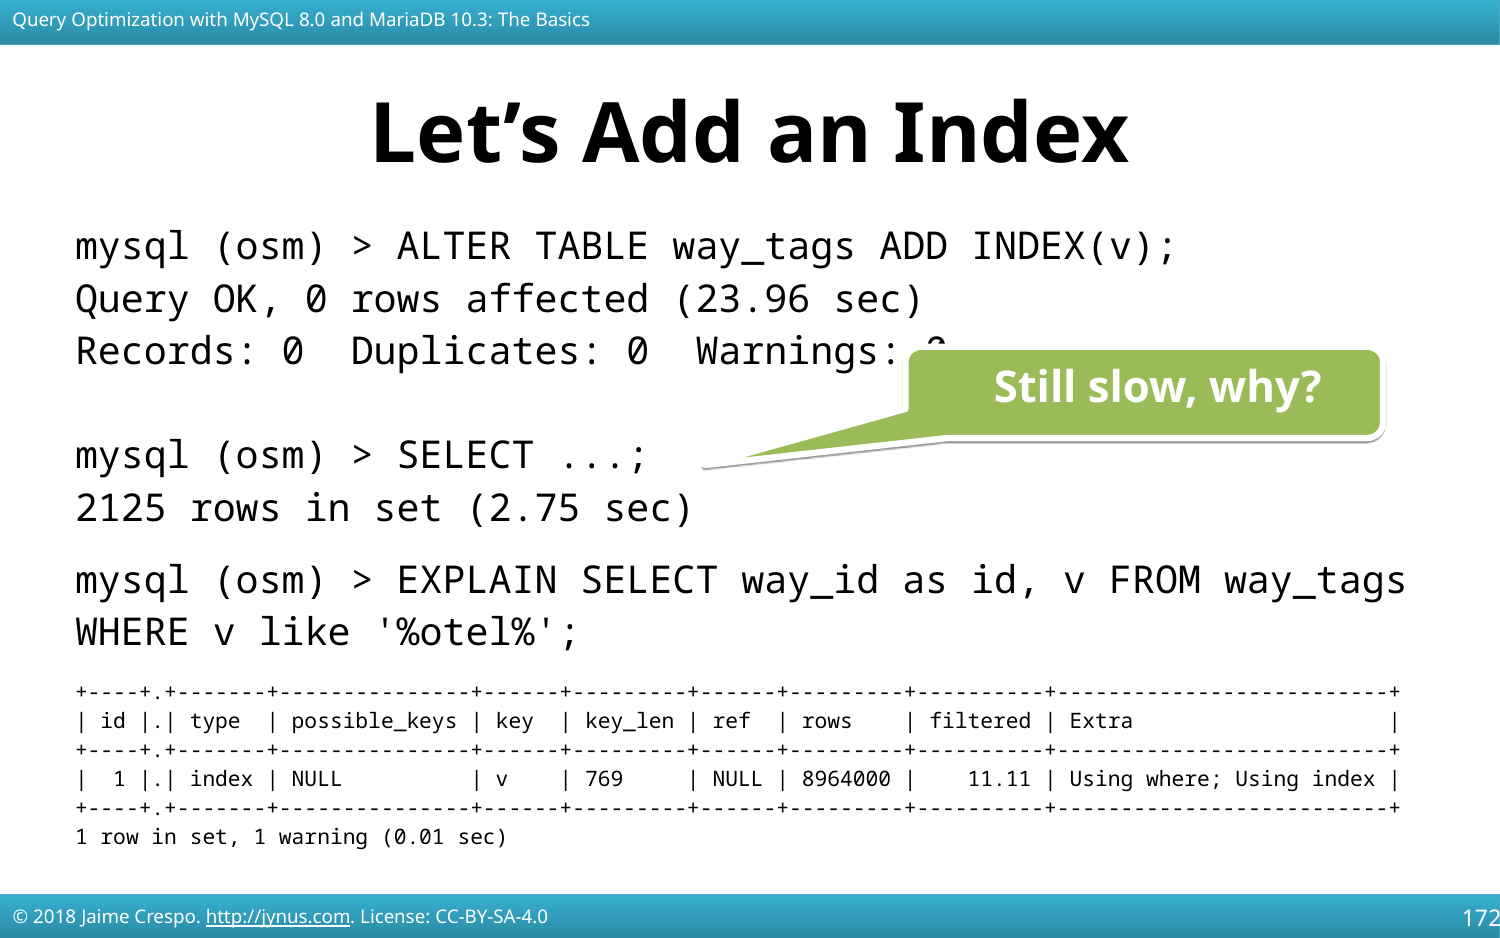

# Let’s Add an Index
mysql (osm) > ALTER TABLE way_tags ADD INDEX(v);
Query OK, 0 rows affected (23.96 sec)
Records: 0 Duplicates: 0 Warnings: 0
mysql (osm) > SELECT ...;
2125 rows in set (2.75 sec)
mysql (osm) > EXPLAIN SELECT way_id as id, v FROM way_tags WHERE v like '%otel%';
+----+.+-------+---------------+------+---------+------+---------+----------+--------------------------+
| id |.| type | possible_keys | key | key_len | ref | rows | filtered | Extra |
+----+.+-------+---------------+------+---------+------+---------+----------+--------------------------+
| 1 |.| index | NULL | v | 769 | NULL | 8964000 | 11.11 | Using where; Using index |
+----+.+-------+---------------+------+---------+------+---------+----------+--------------------------+
1 row in set, 1 warning (0.01 sec)
Still slow, why?